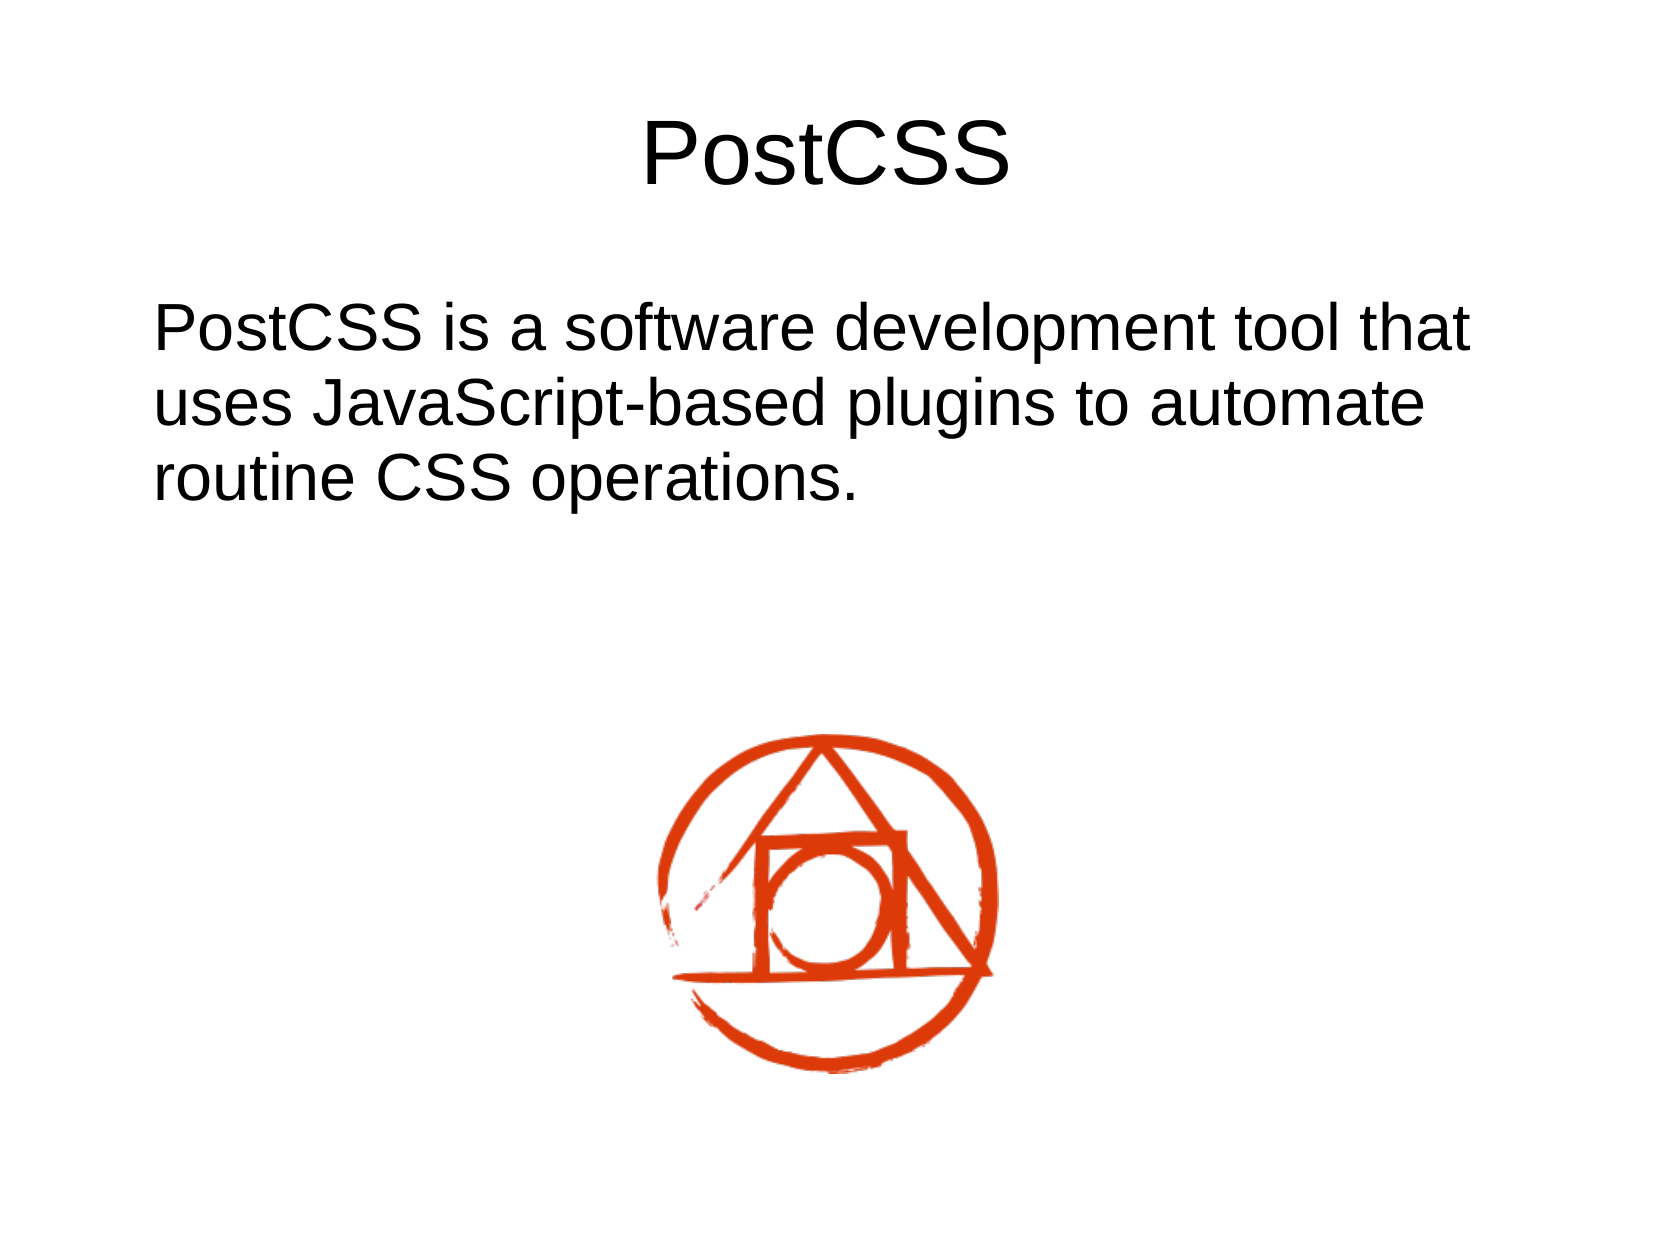

# PostCSS
PostCSS is a software development tool that uses JavaScript-based plugins to automate routine CSS operations.